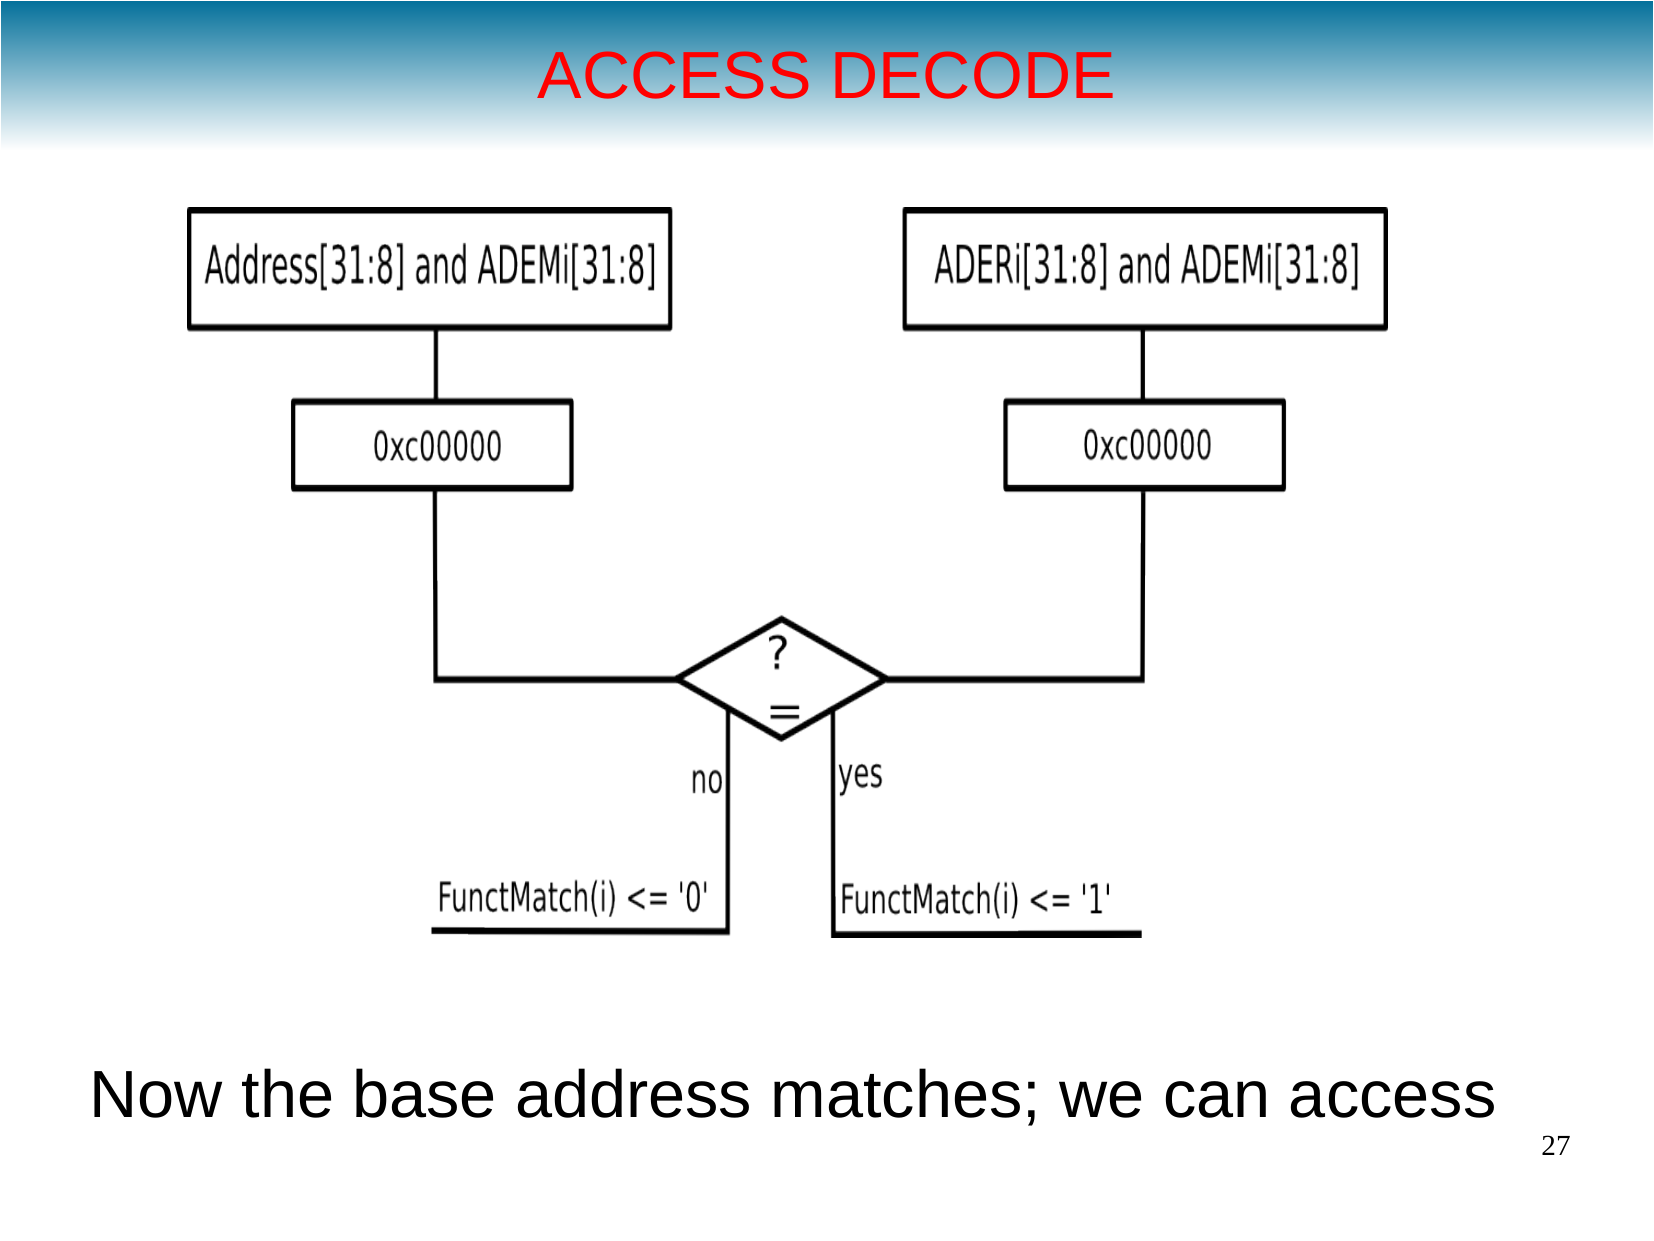

ACCESS DECODE
Now the base address matches; we can access
27